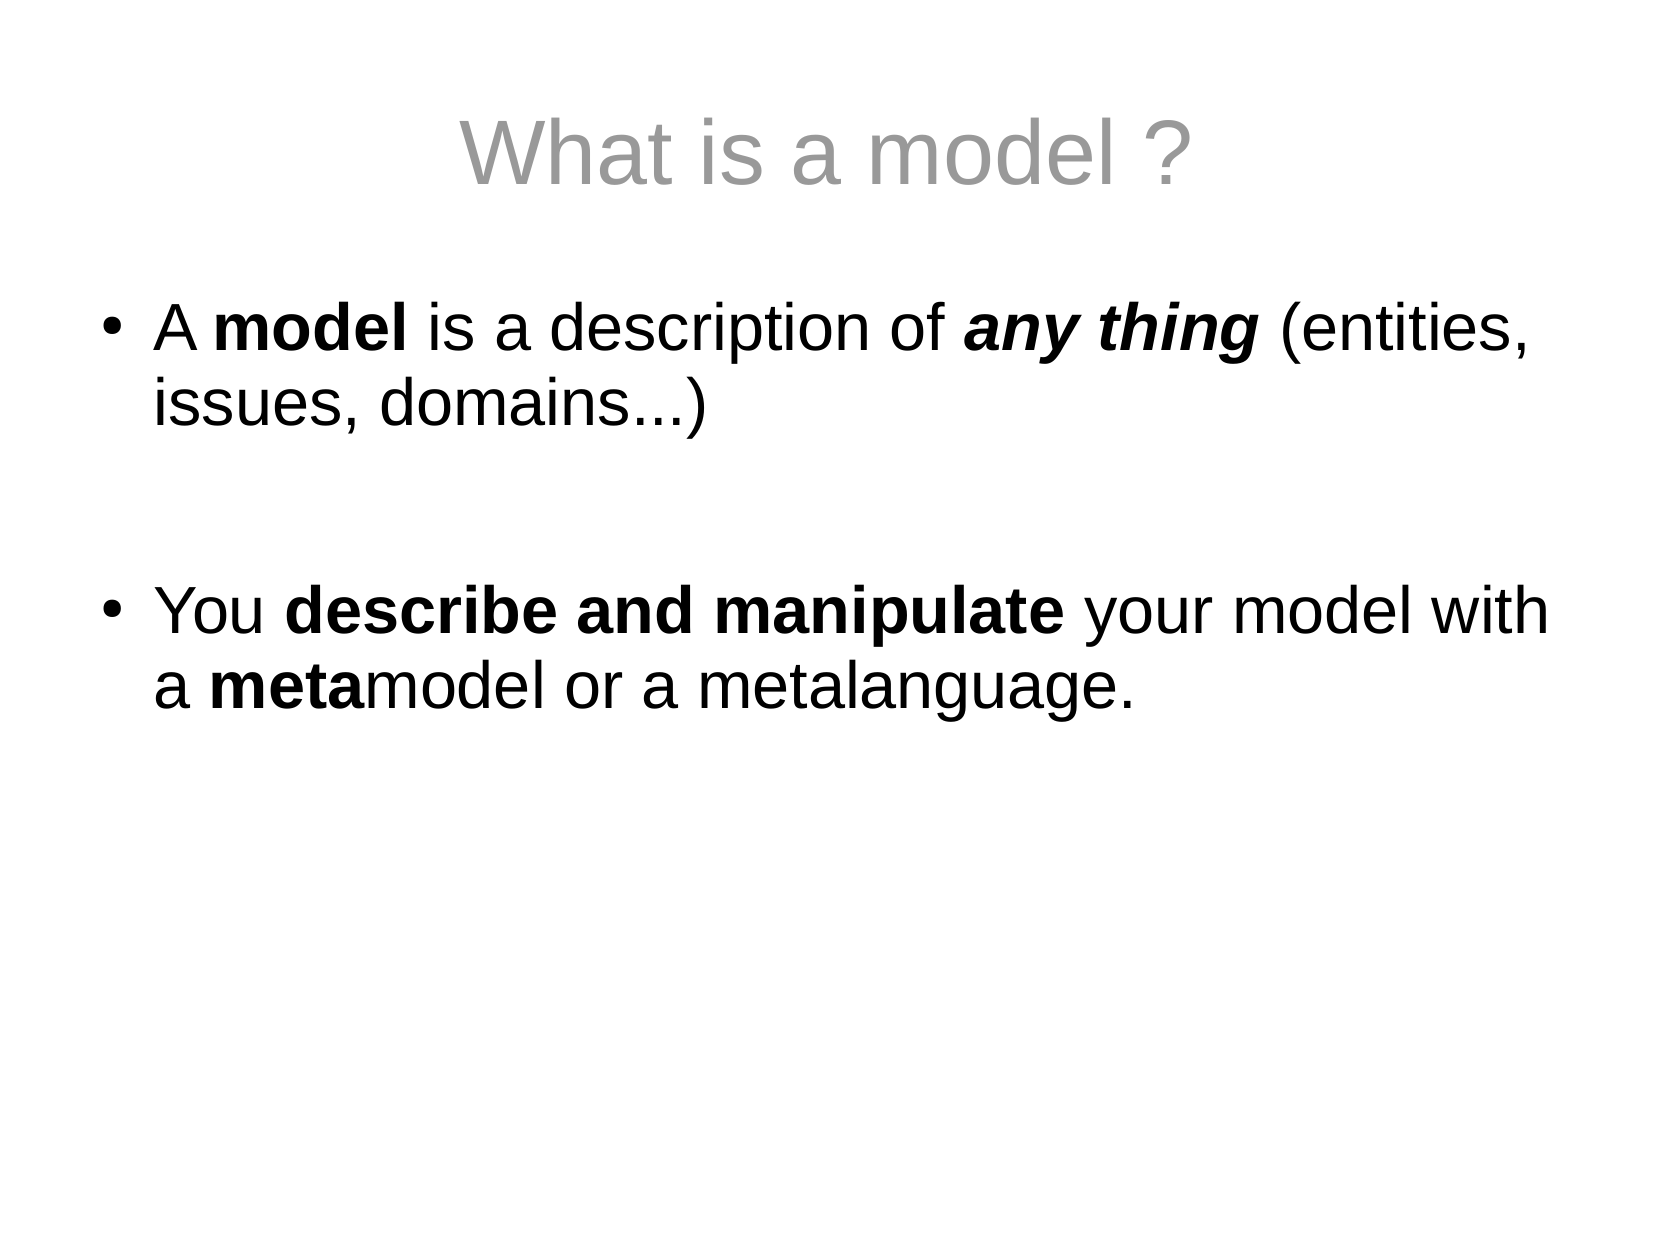

# What is a model ?
A model is a description of any thing (entities, issues, domains...)
You describe and manipulate your model with a metamodel or a metalanguage.